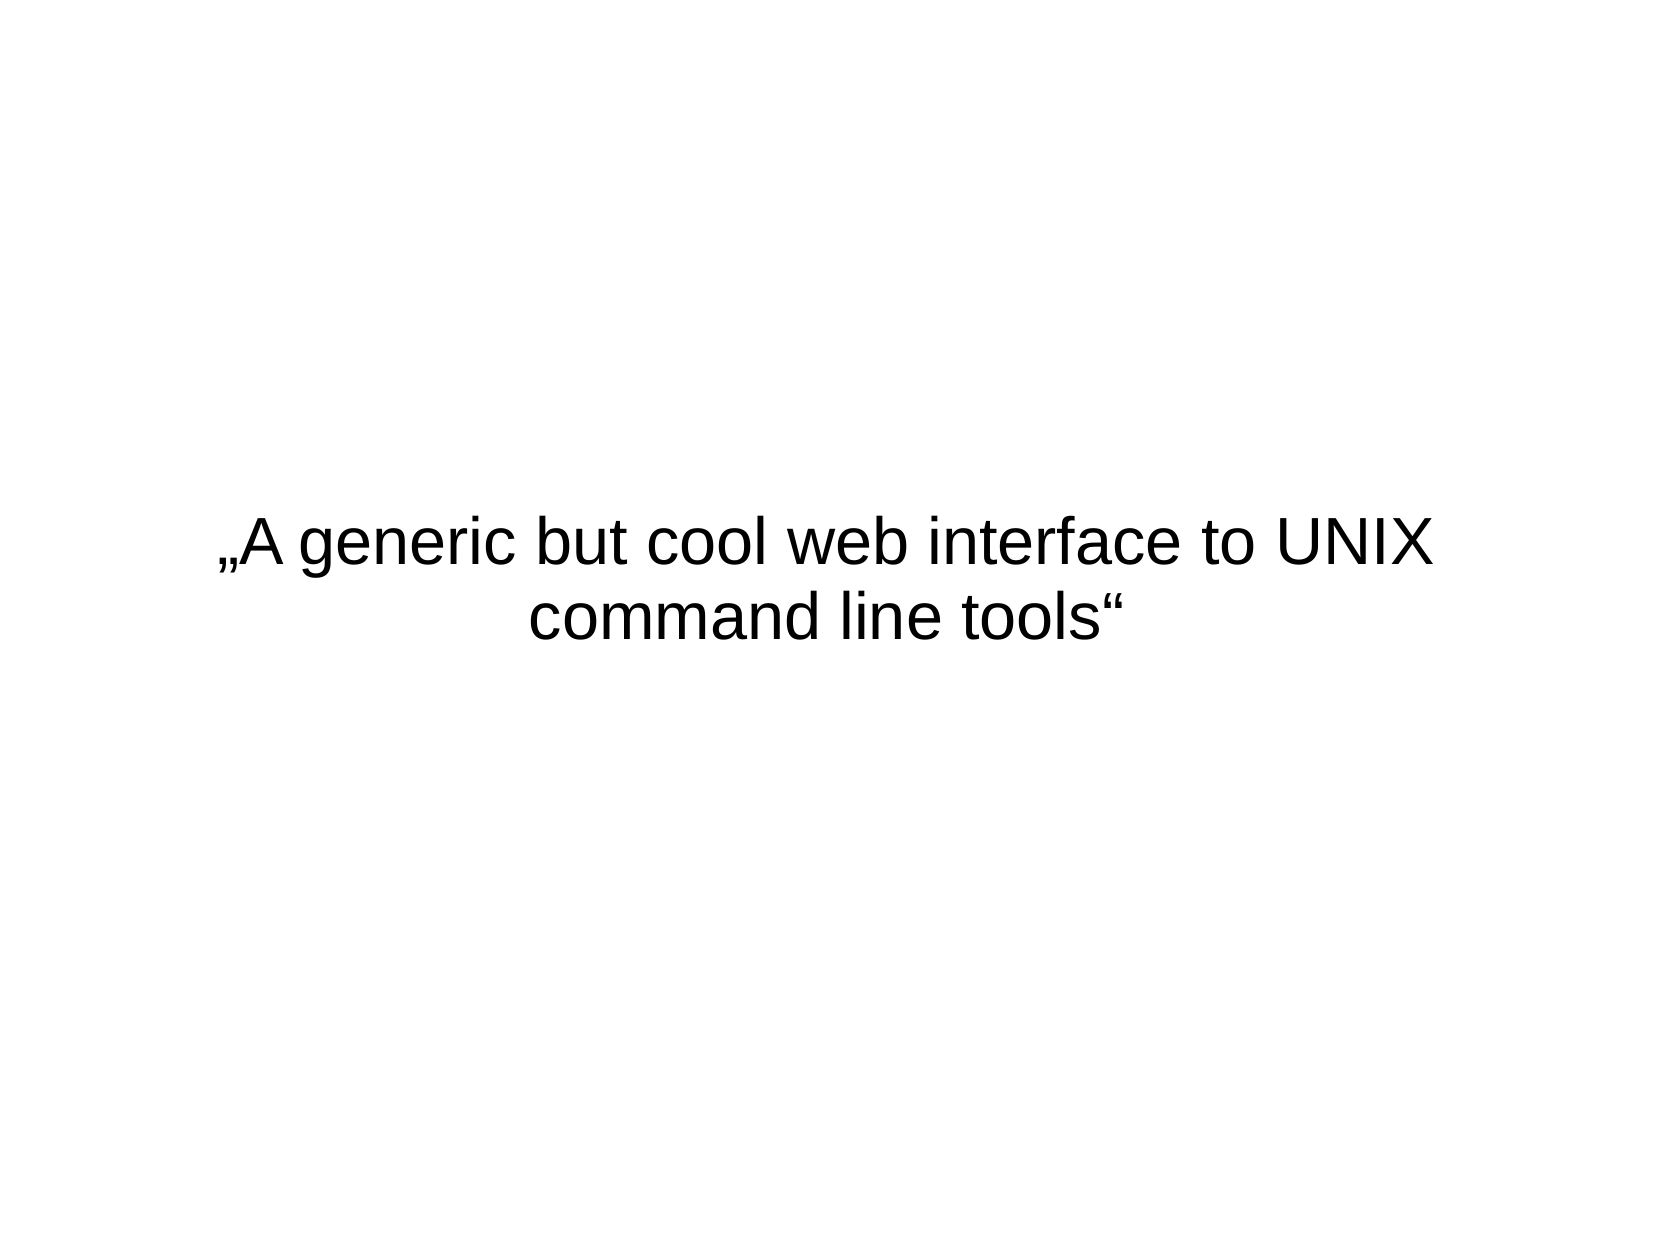

# „A generic but cool web interface to UNIX command line tools“